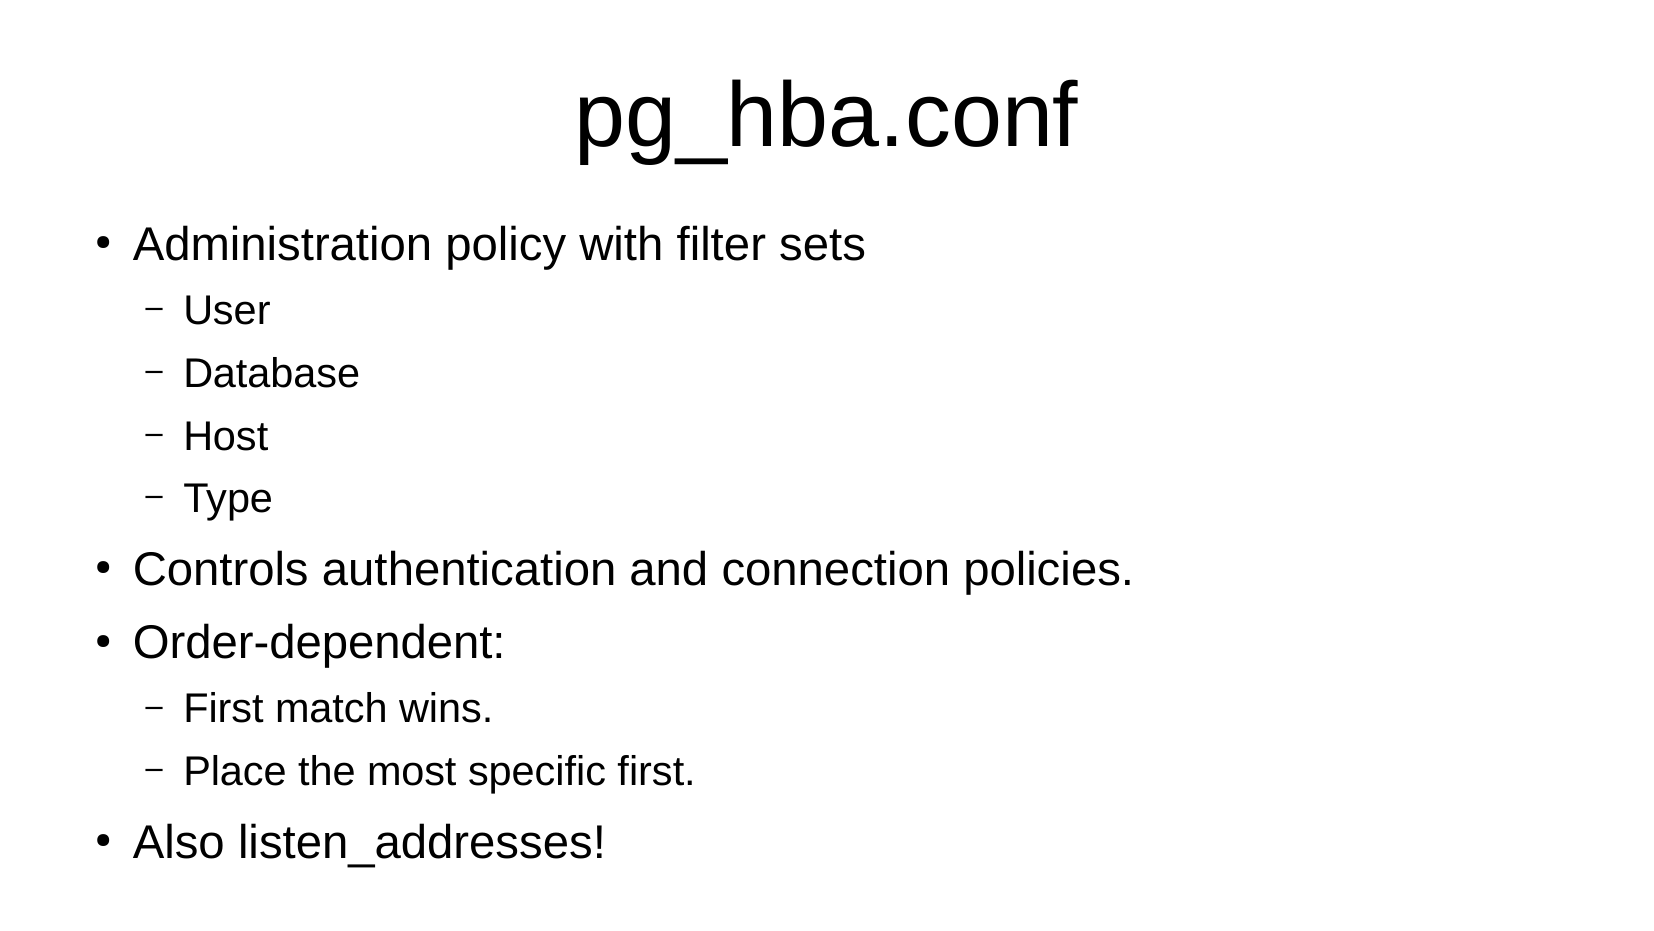

# pg_hba.conf
Administration policy with filter sets
User
Database
Host
Type
Controls authentication and connection policies.
Order-dependent:
First match wins.
Place the most specific first.
Also listen_addresses!